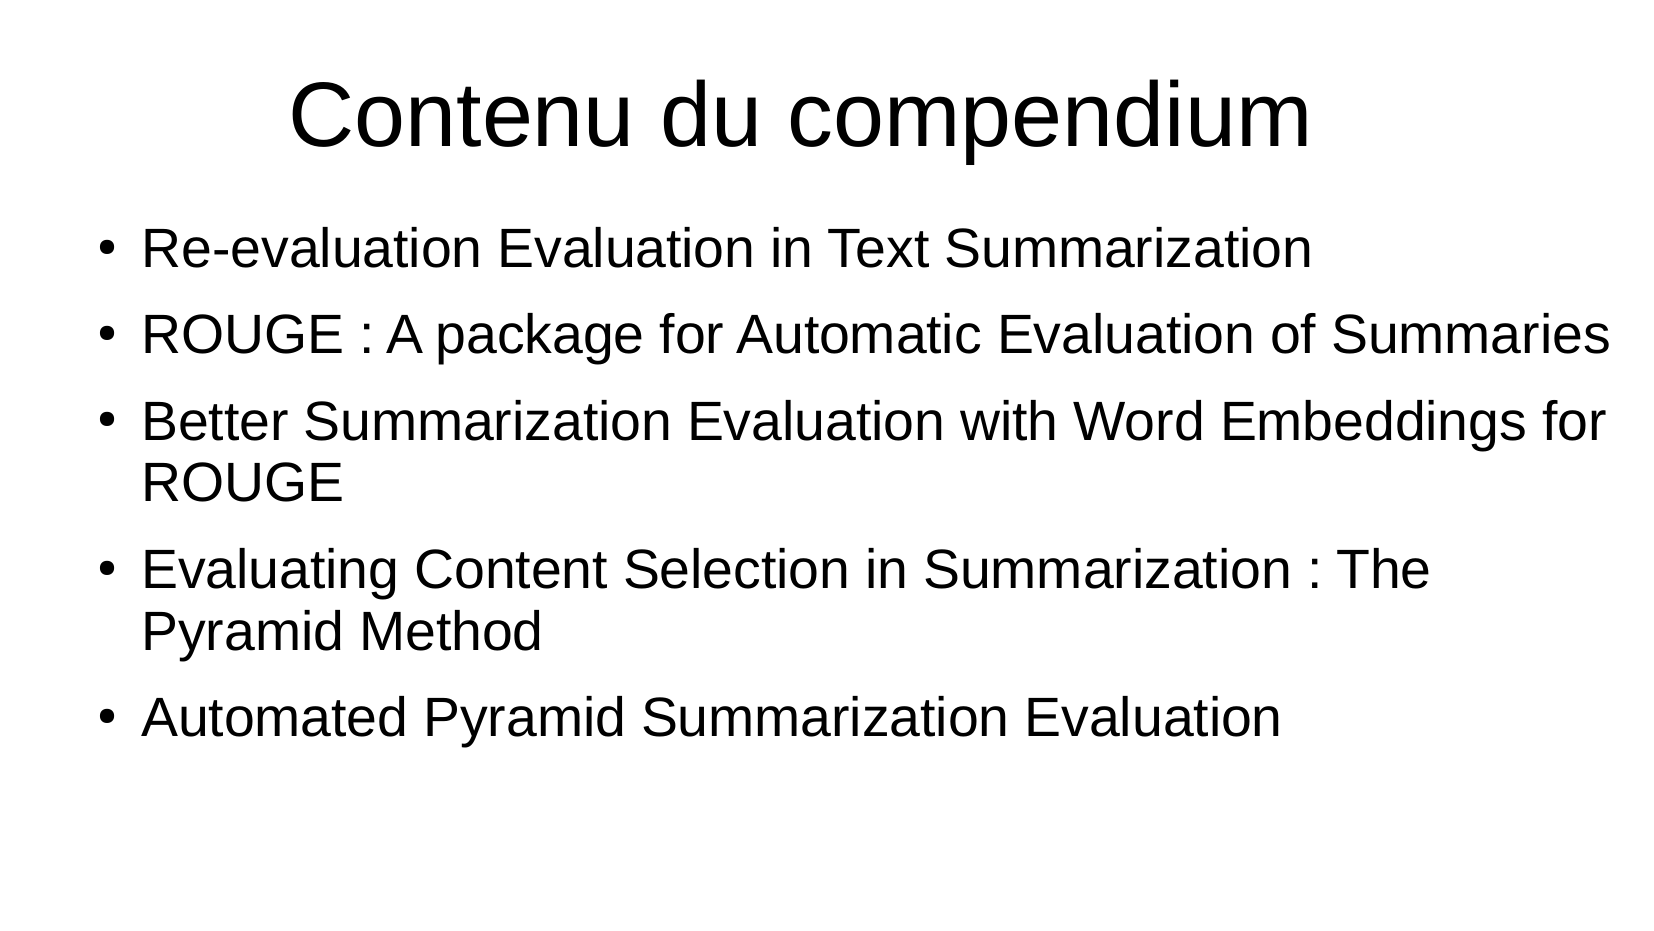

# Contenu du compendium
Re-evaluation Evaluation in Text Summarization
ROUGE : A package for Automatic Evaluation of Summaries
Better Summarization Evaluation with Word Embeddings for ROUGE
Evaluating Content Selection in Summarization : The Pyramid Method
Automated Pyramid Summarization Evaluation